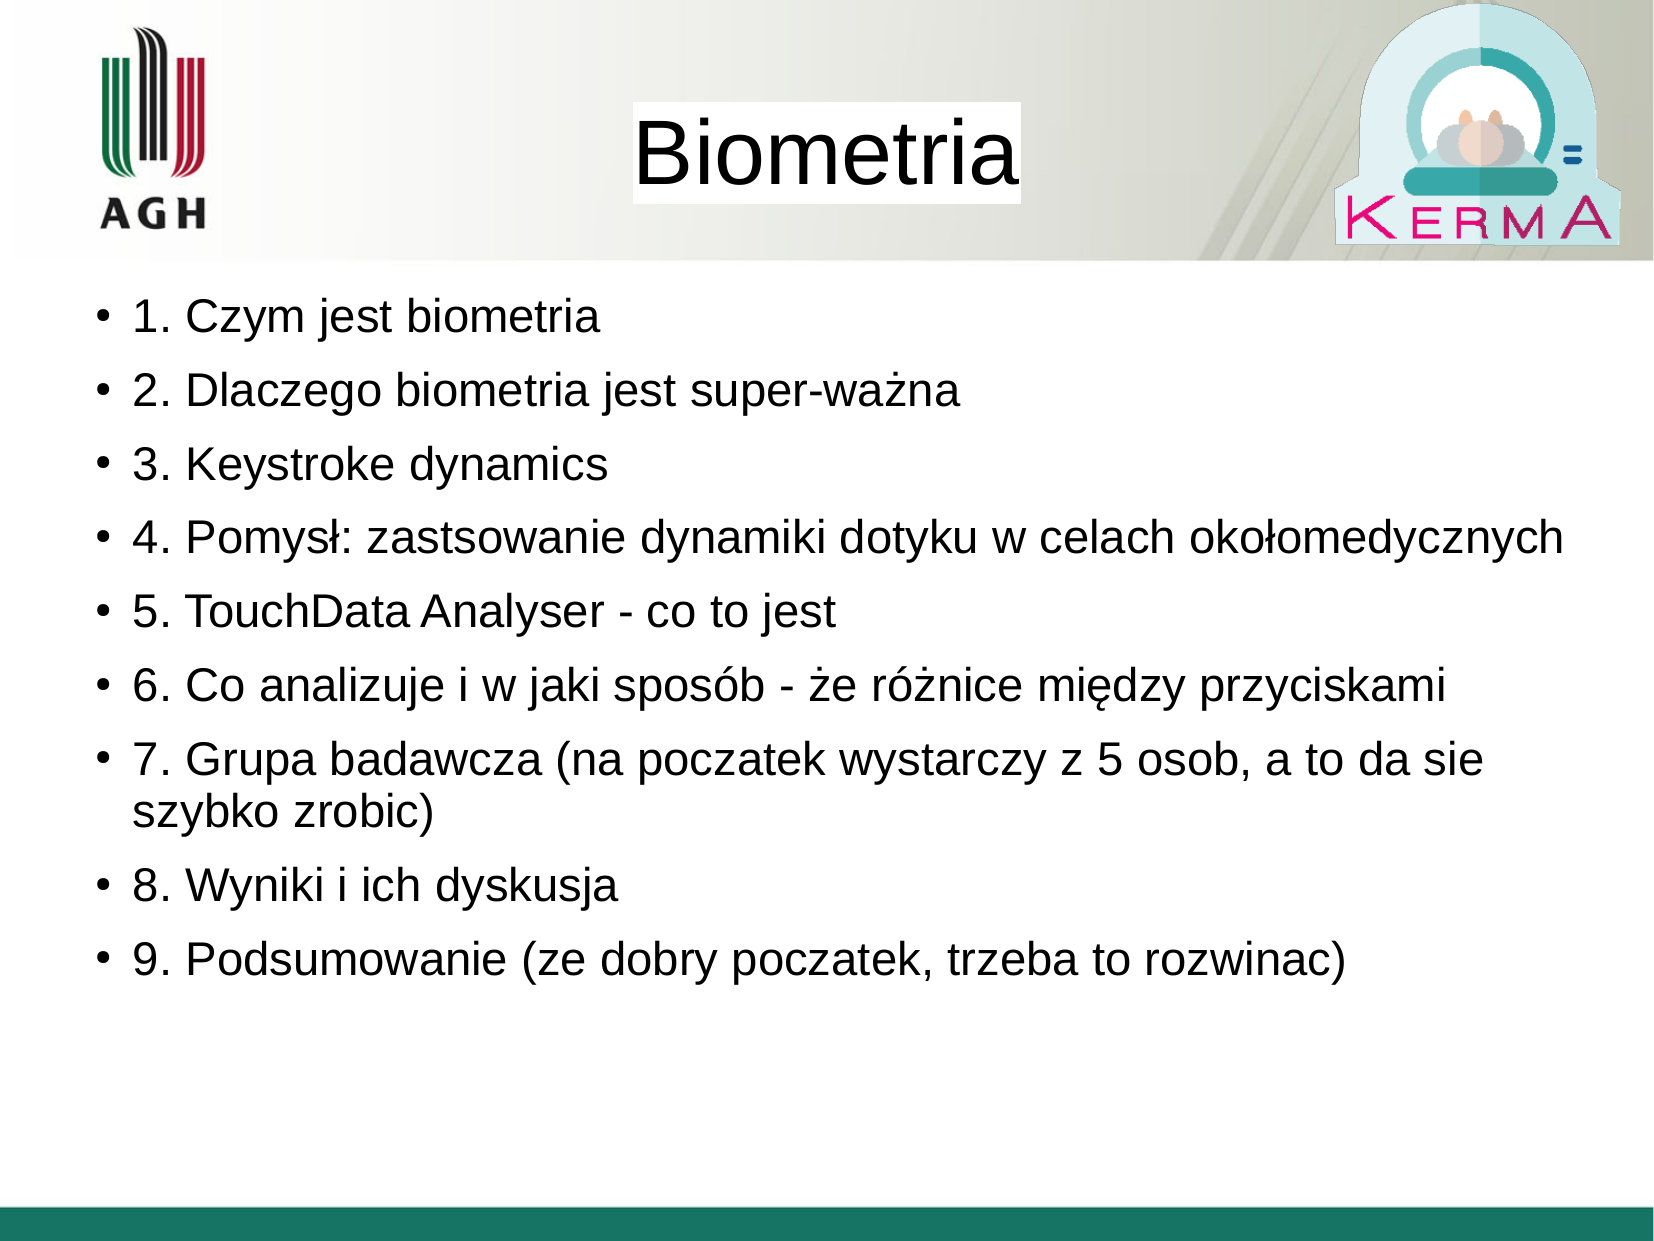

# Biometria
1. Czym jest biometria
2. Dlaczego biometria jest super-ważna
3. Keystroke dynamics
4. Pomysł: zastsowanie dynamiki dotyku w celach okołomedycznych
5. TouchData Analyser - co to jest
6. Co analizuje i w jaki sposób - że różnice między przyciskami
7. Grupa badawcza (na poczatek wystarczy z 5 osob, a to da sie szybko zrobic)
8. Wyniki i ich dyskusja
9. Podsumowanie (ze dobry poczatek, trzeba to rozwinac)